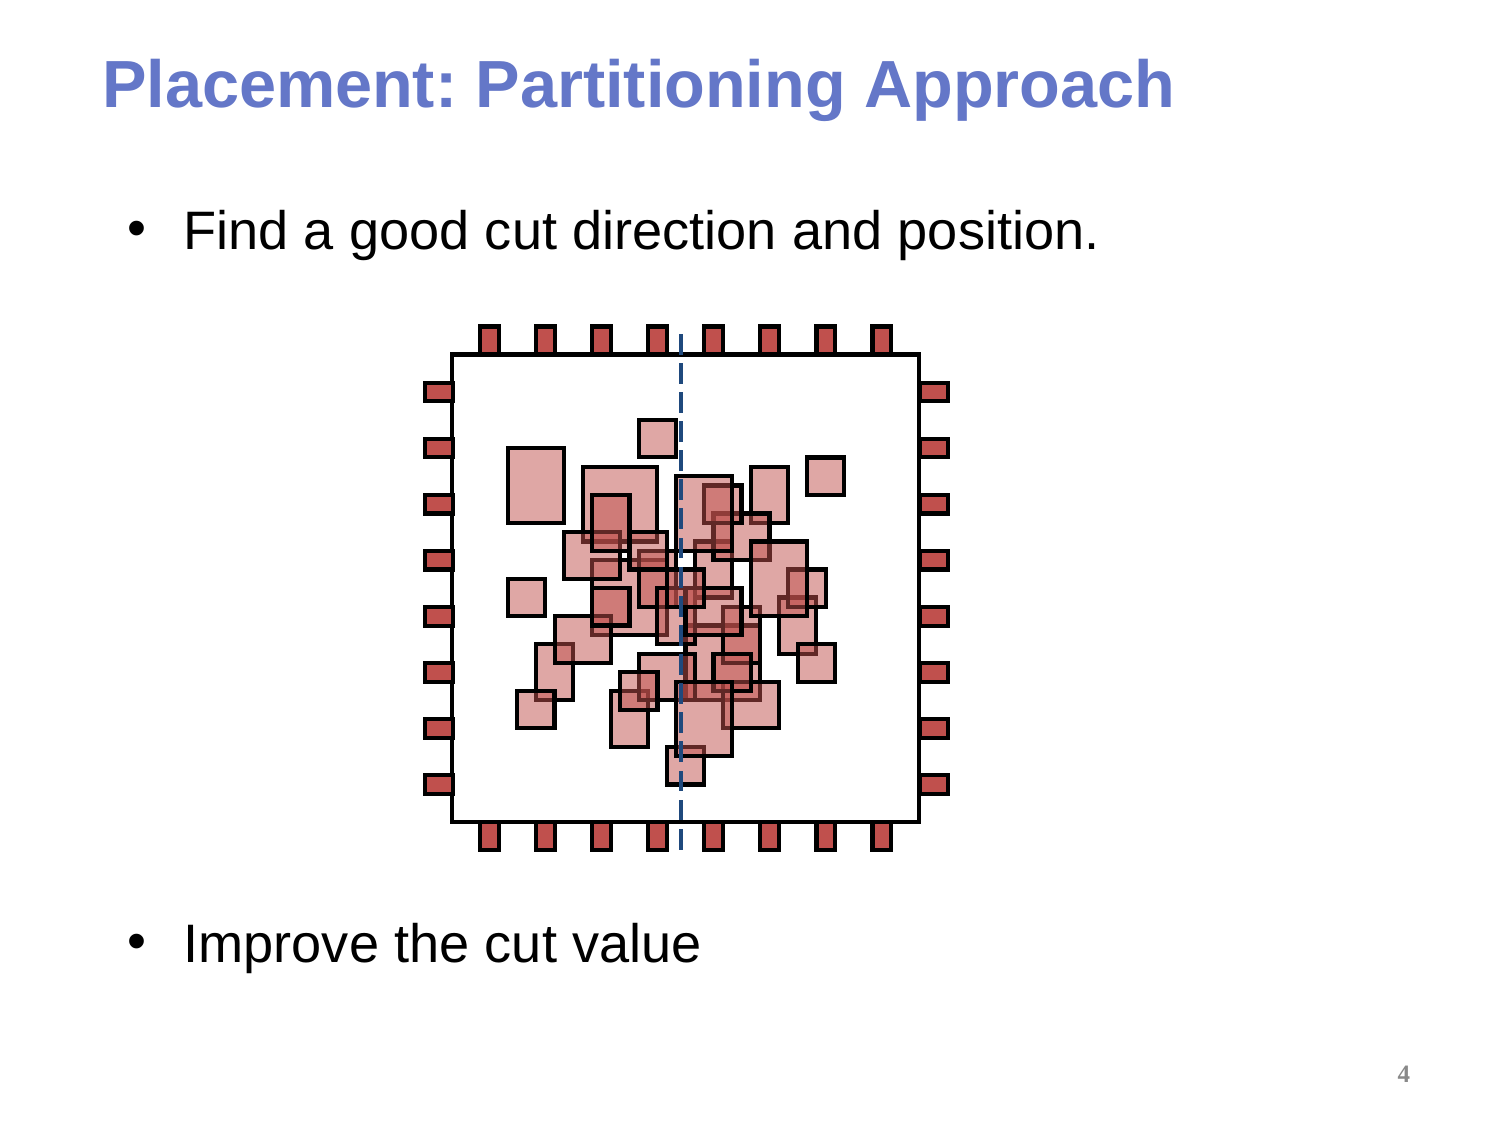

Placement: Partitioning Approach
Find a good cut direction and position.
Improve the cut value